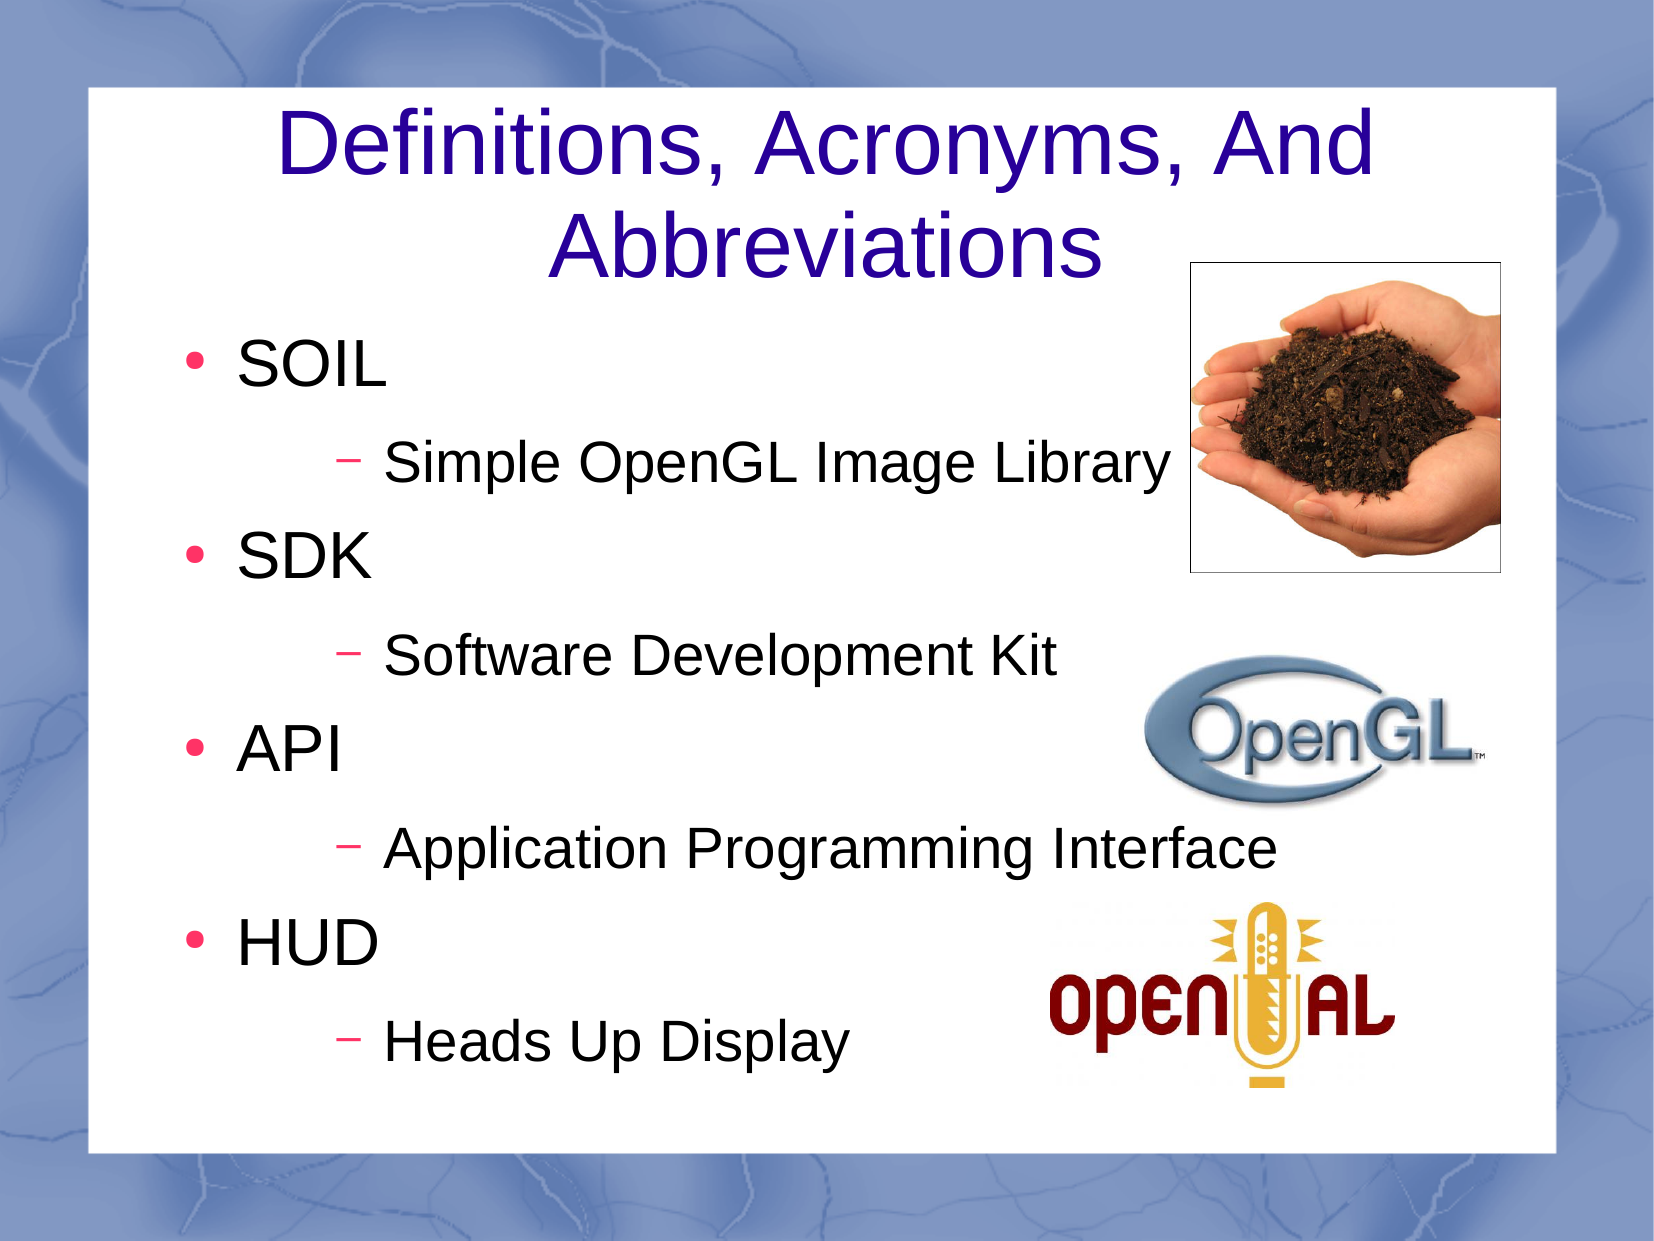

# Definitions, Acronyms, And Abbreviations
SOIL
Simple OpenGL Image Library
SDK
Software Development Kit
API
Application Programming Interface
HUD
Heads Up Display